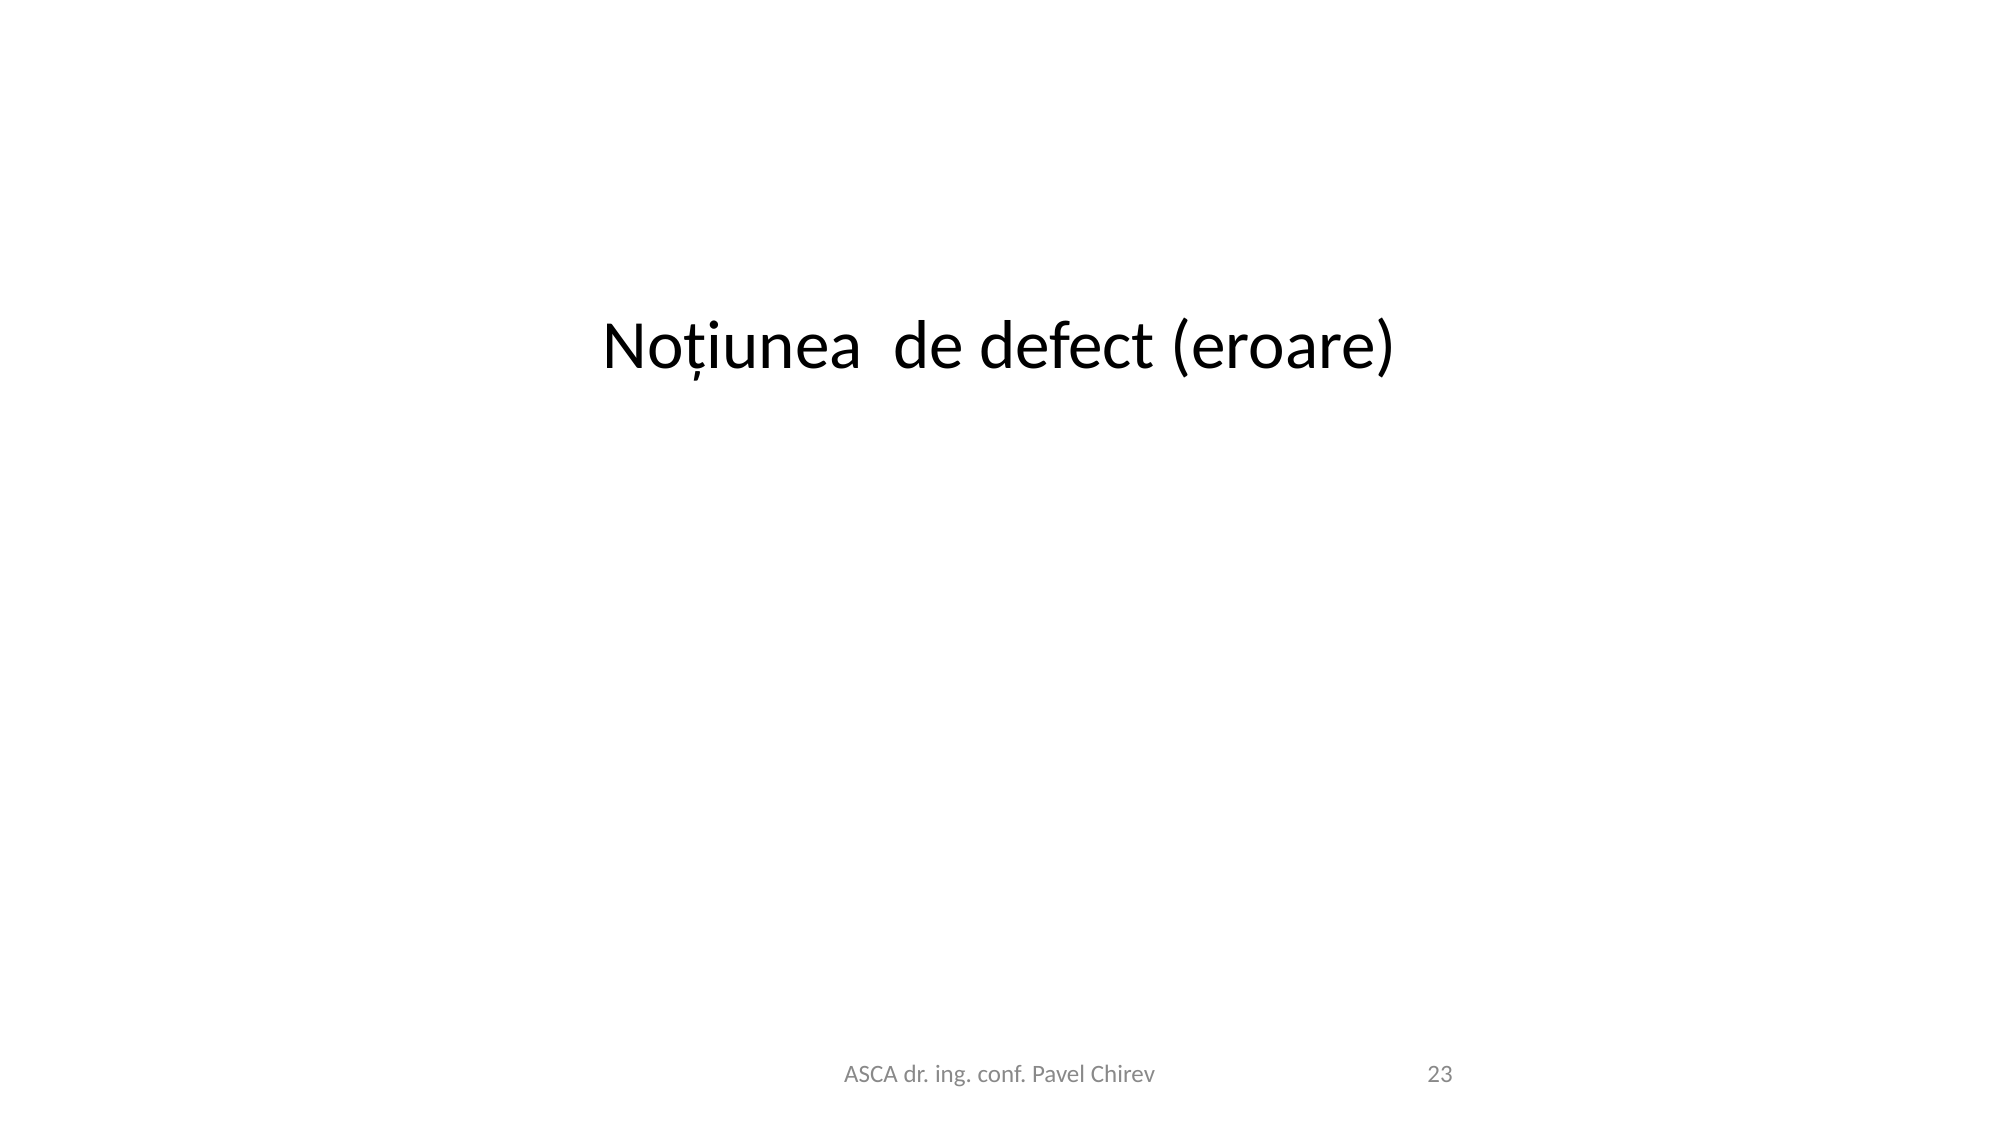

# Noțiunea de defect (eroare)
ASCA dr. ing. conf. Pavel Chirev
23